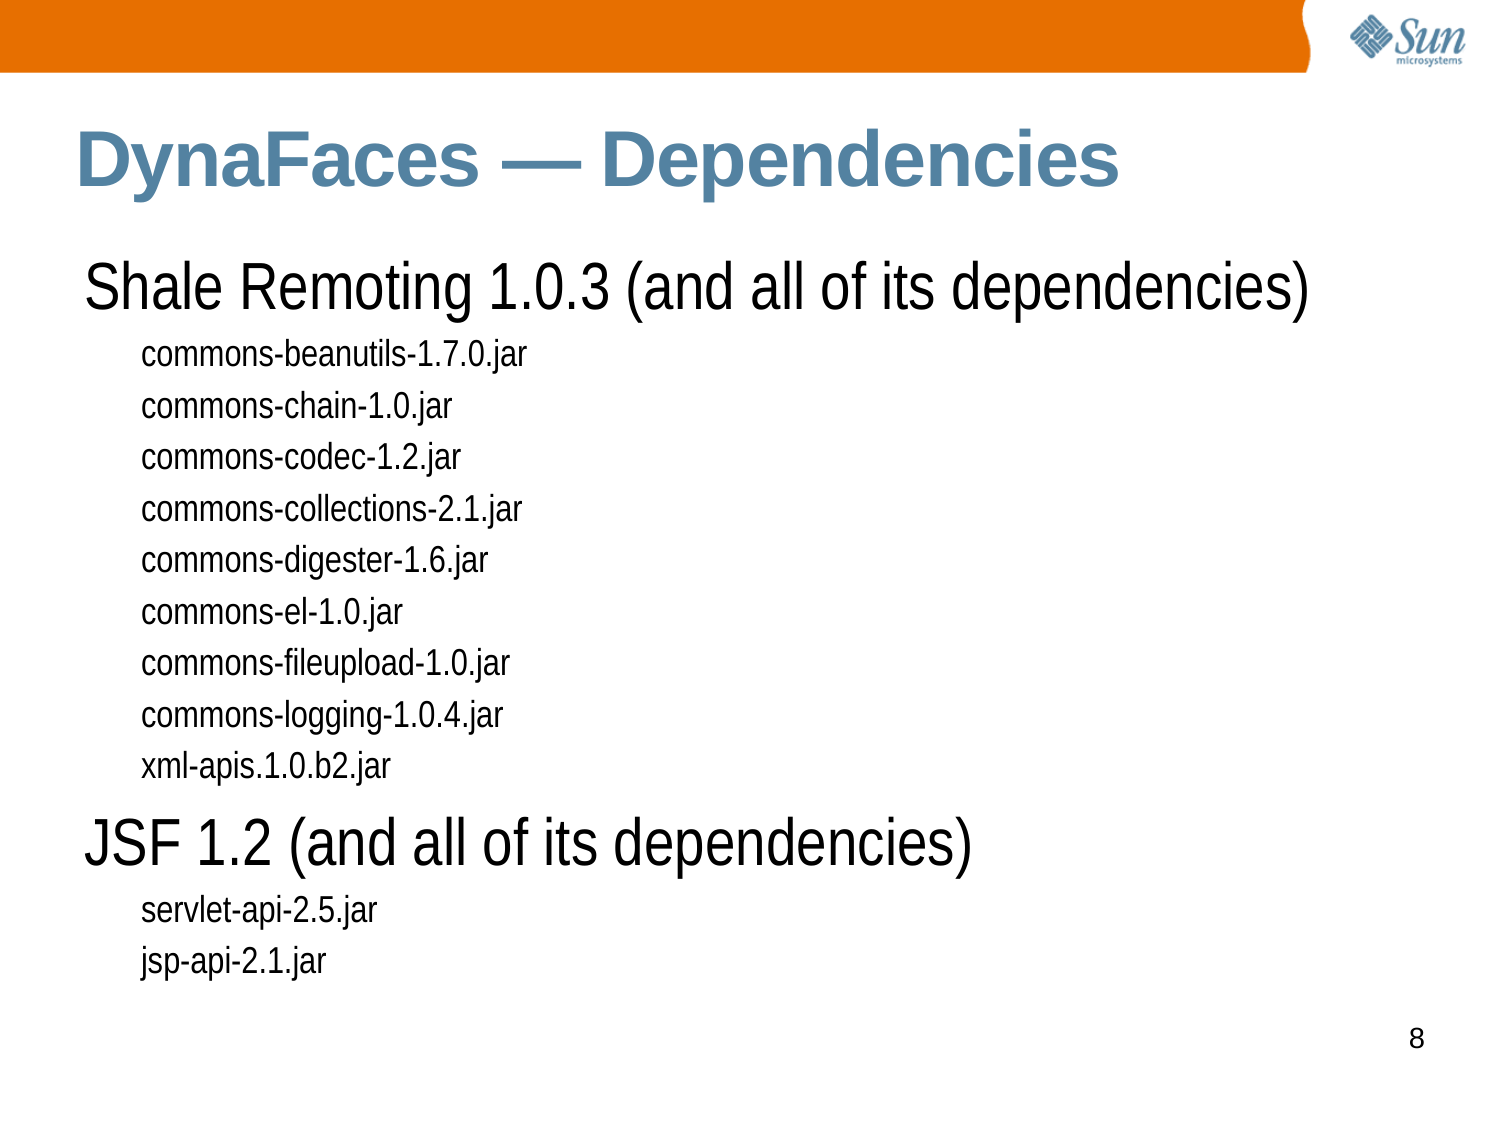

# DynaFaces — Dependencies
Shale Remoting 1.0.3 (and all of its dependencies)
commons-beanutils-1.7.0.jar
commons-chain-1.0.jar
commons-codec-1.2.jar
commons-collections-2.1.jar
commons-digester-1.6.jar
commons-el-1.0.jar
commons-fileupload-1.0.jar
commons-logging-1.0.4.jar
xml-apis.1.0.b2.jar
JSF 1.2 (and all of its dependencies)
servlet-api-2.5.jar
jsp-api-2.1.jar
8